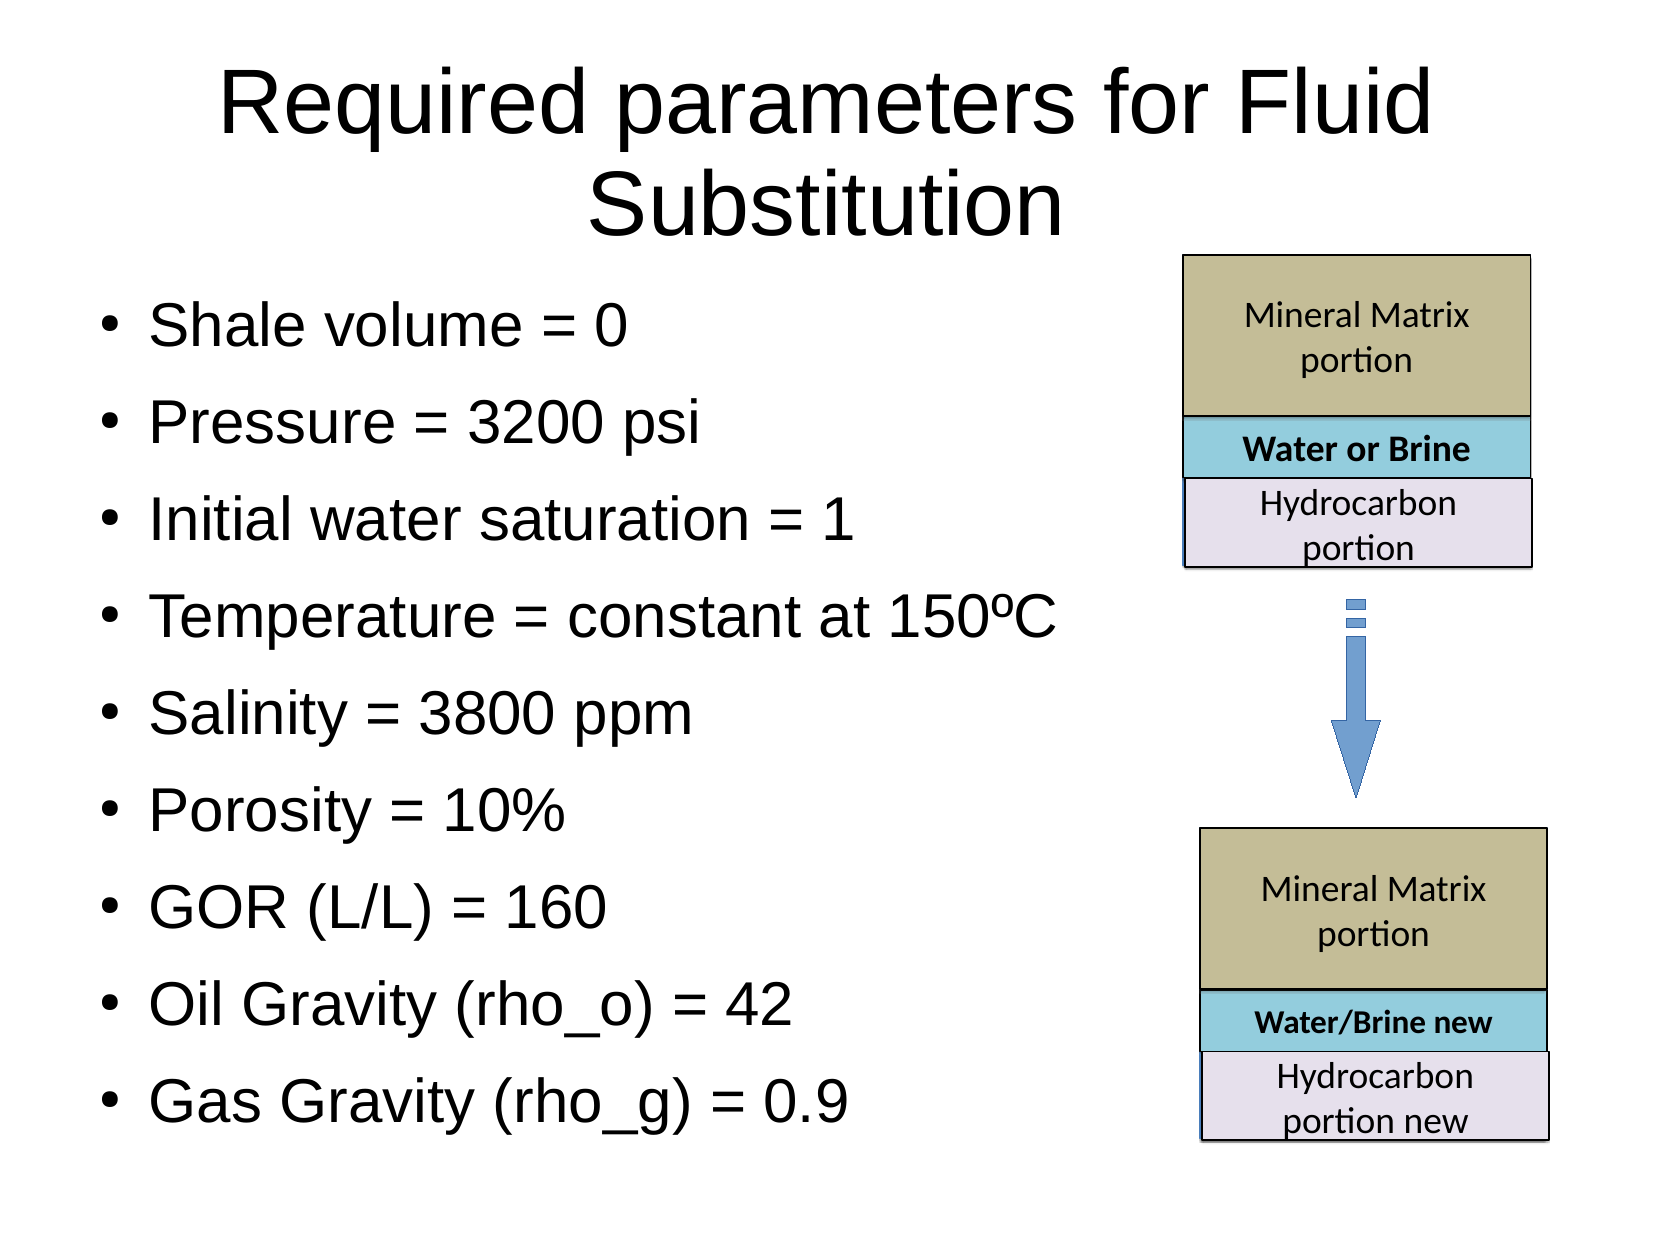

# Required parameters for Fluid Substitution
Mineral Matrix portion
Water or Brine
Hydrocarbon portion
Mineral Matrix portion
Water/Brine new
Hydrocarbon portion new
Shale volume = 0
Pressure = 3200 psi
Initial water saturation = 1
Temperature = constant at 150ºC
Salinity = 3800 ppm
Porosity = 10%
GOR (L/L) = 160
Oil Gravity (rho_o) = 42
Gas Gravity (rho_g) = 0.9